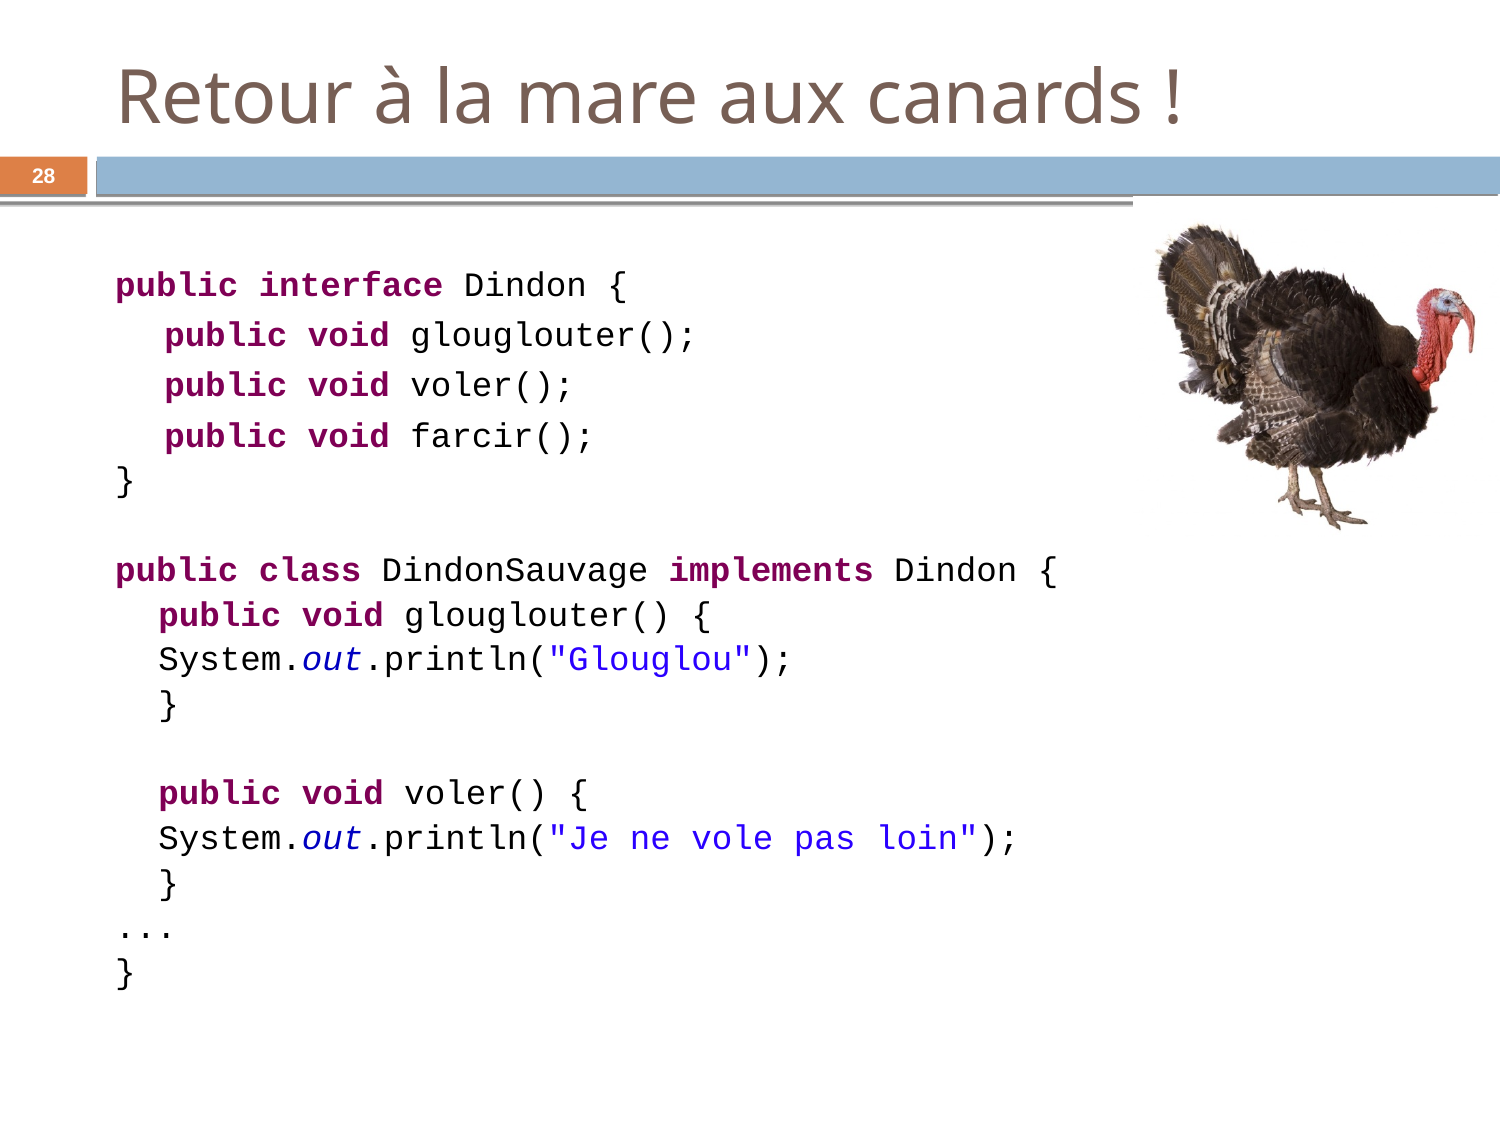

# Retour à la mare aux canards !
public interface Dindon {
public void glouglouter();
public void voler();
public void farcir();
}
public class DindonSauvage implements Dindon {
	public void glouglouter() {
		System.out.println("Glouglou");
	}
	public void voler() {
		System.out.println("Je ne vole pas loin");
	}
...
}